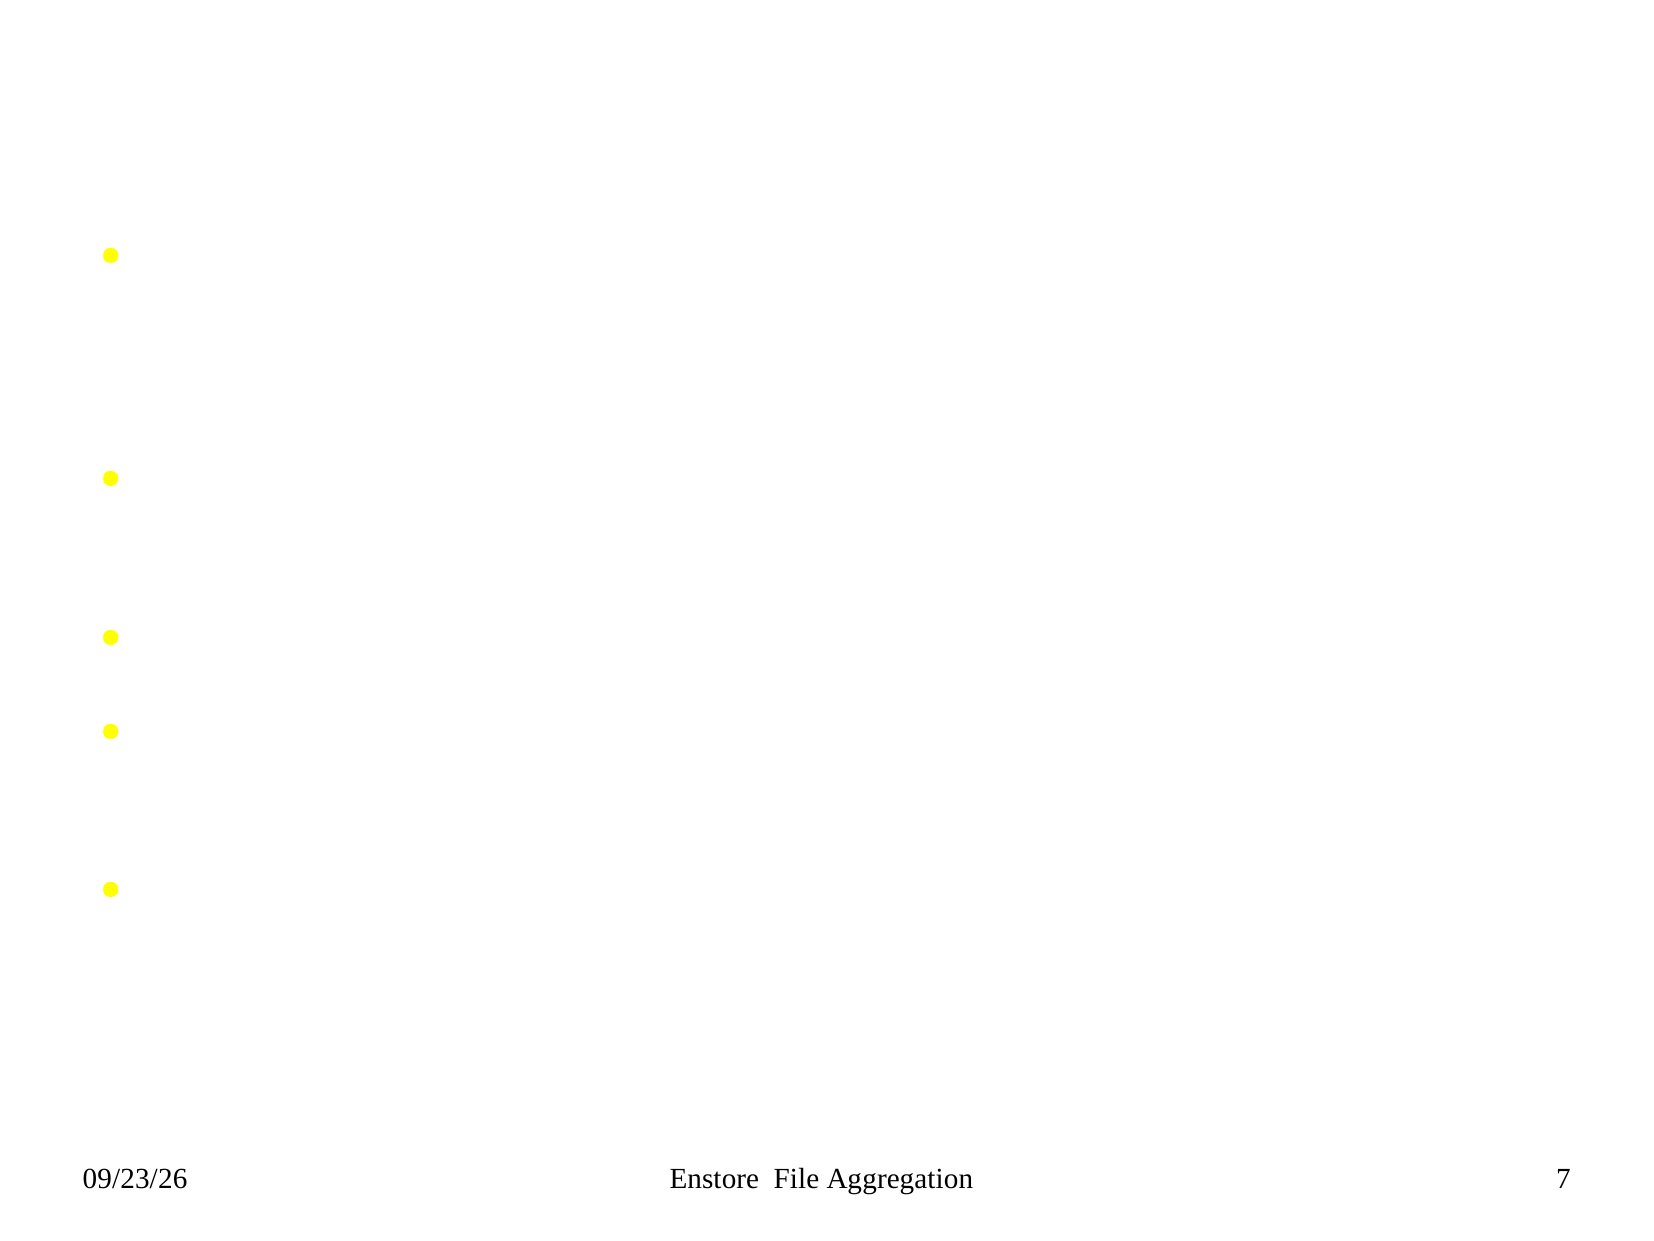

# Description of components
Library Manager Director – receives write requests from encp and determines whether to send data to tape directly or to cache for aggregation.
Disk Library Manager – modified enstore library manager configured for disk movers
Disk Movers – modified enstore disk movers
File Clerk – modified file clerk, sends events to Policy Engine Server
EUDP2AMQP proxy server – translates messages from enstore UDP protocol to AMQP and back.
Enstore File Aggregation
7